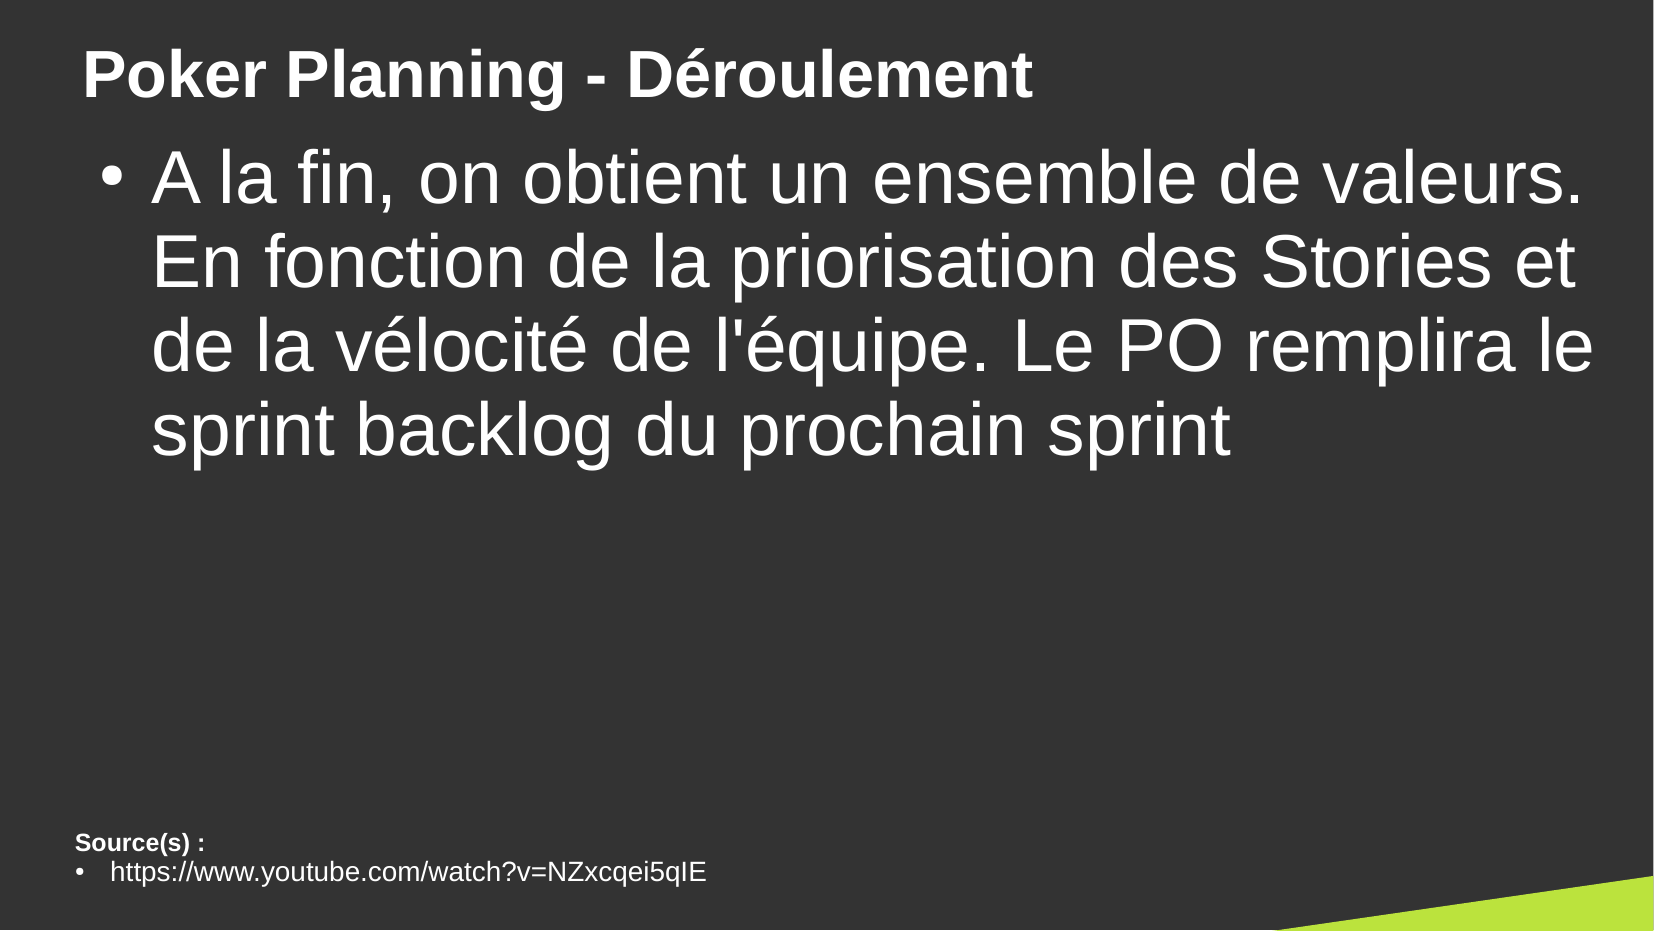

# Poker Planning - Déroulement
A la fin, on obtient un ensemble de valeurs. En fonction de la priorisation des Stories et de la vélocité de l'équipe. Le PO remplira le sprint backlog du prochain sprint
Source(s) :
https://www.youtube.com/watch?v=NZxcqei5qIE